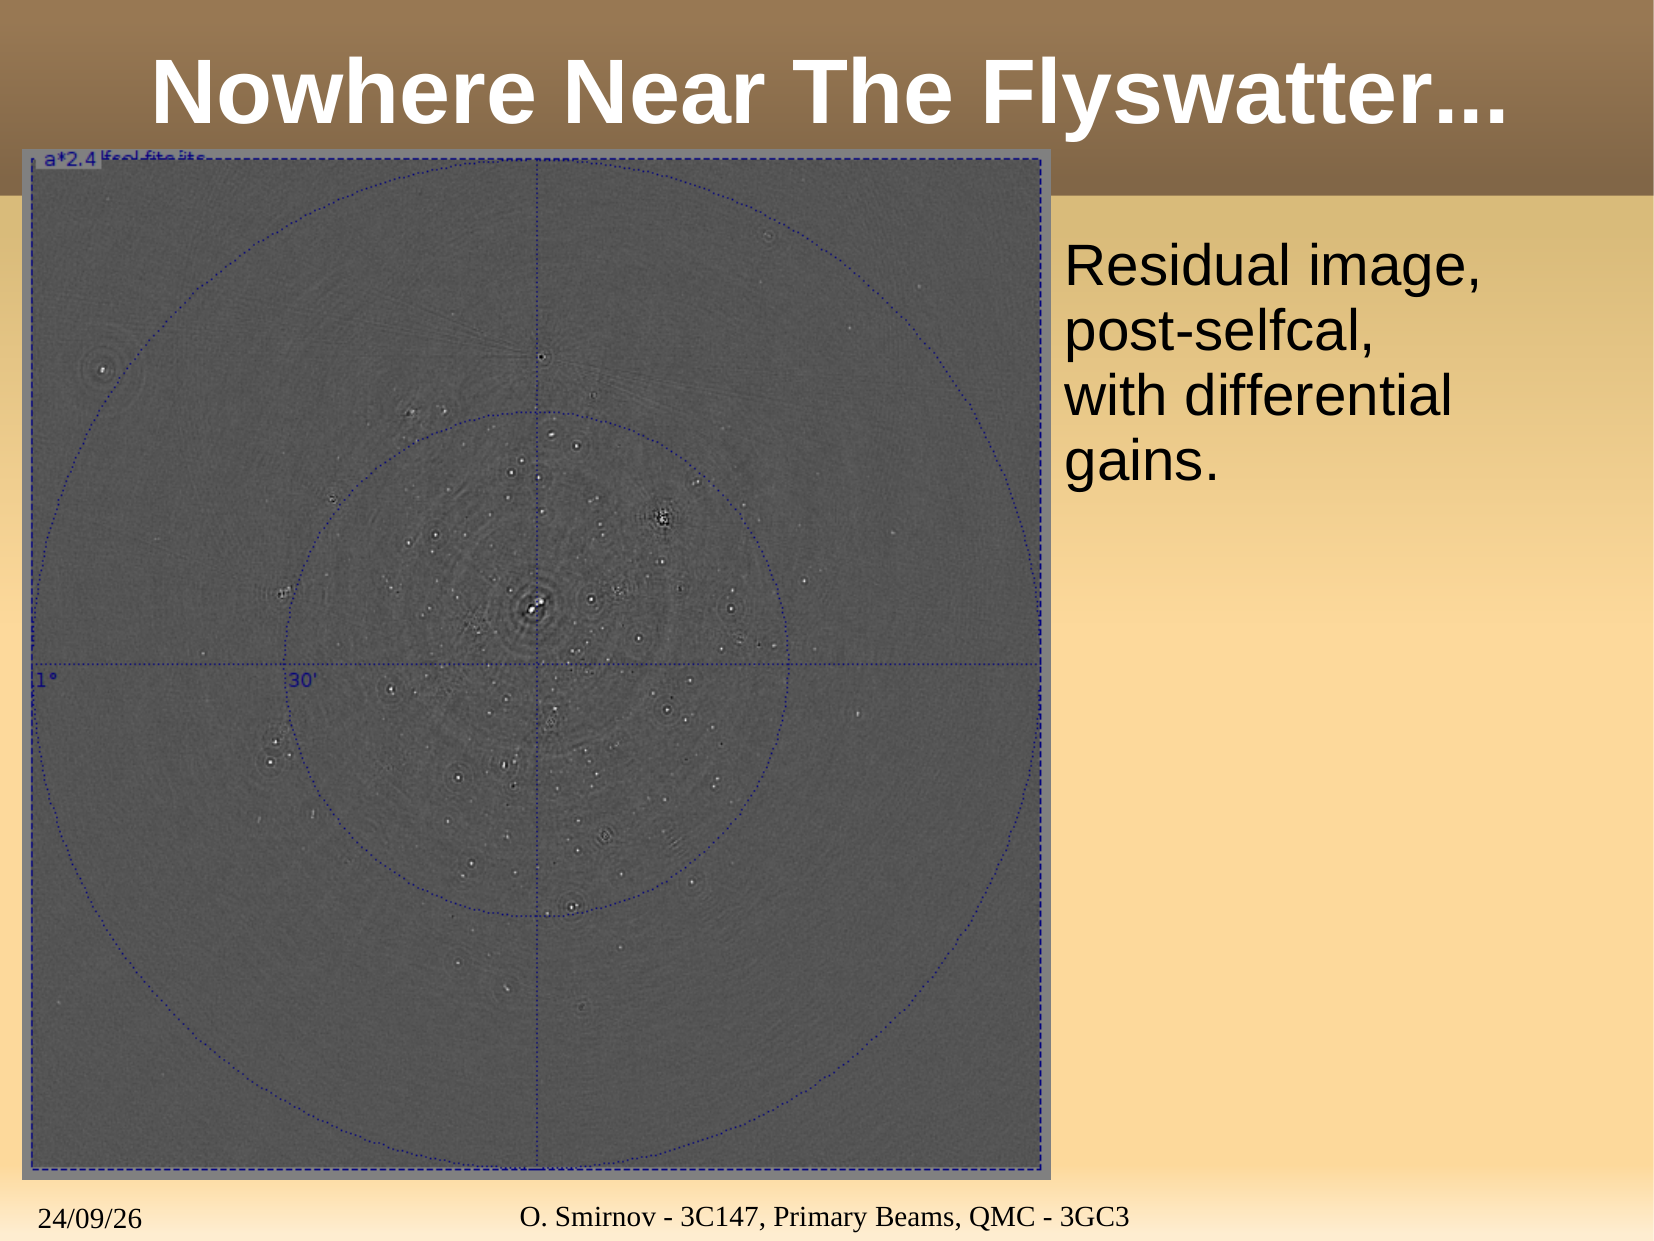

# Nowhere Near The Flyswatter...
Residual image,
post-selfcal,
with differential
gains.
O. Smirnov - 3C147, Primary Beams, QMC - 3GC3